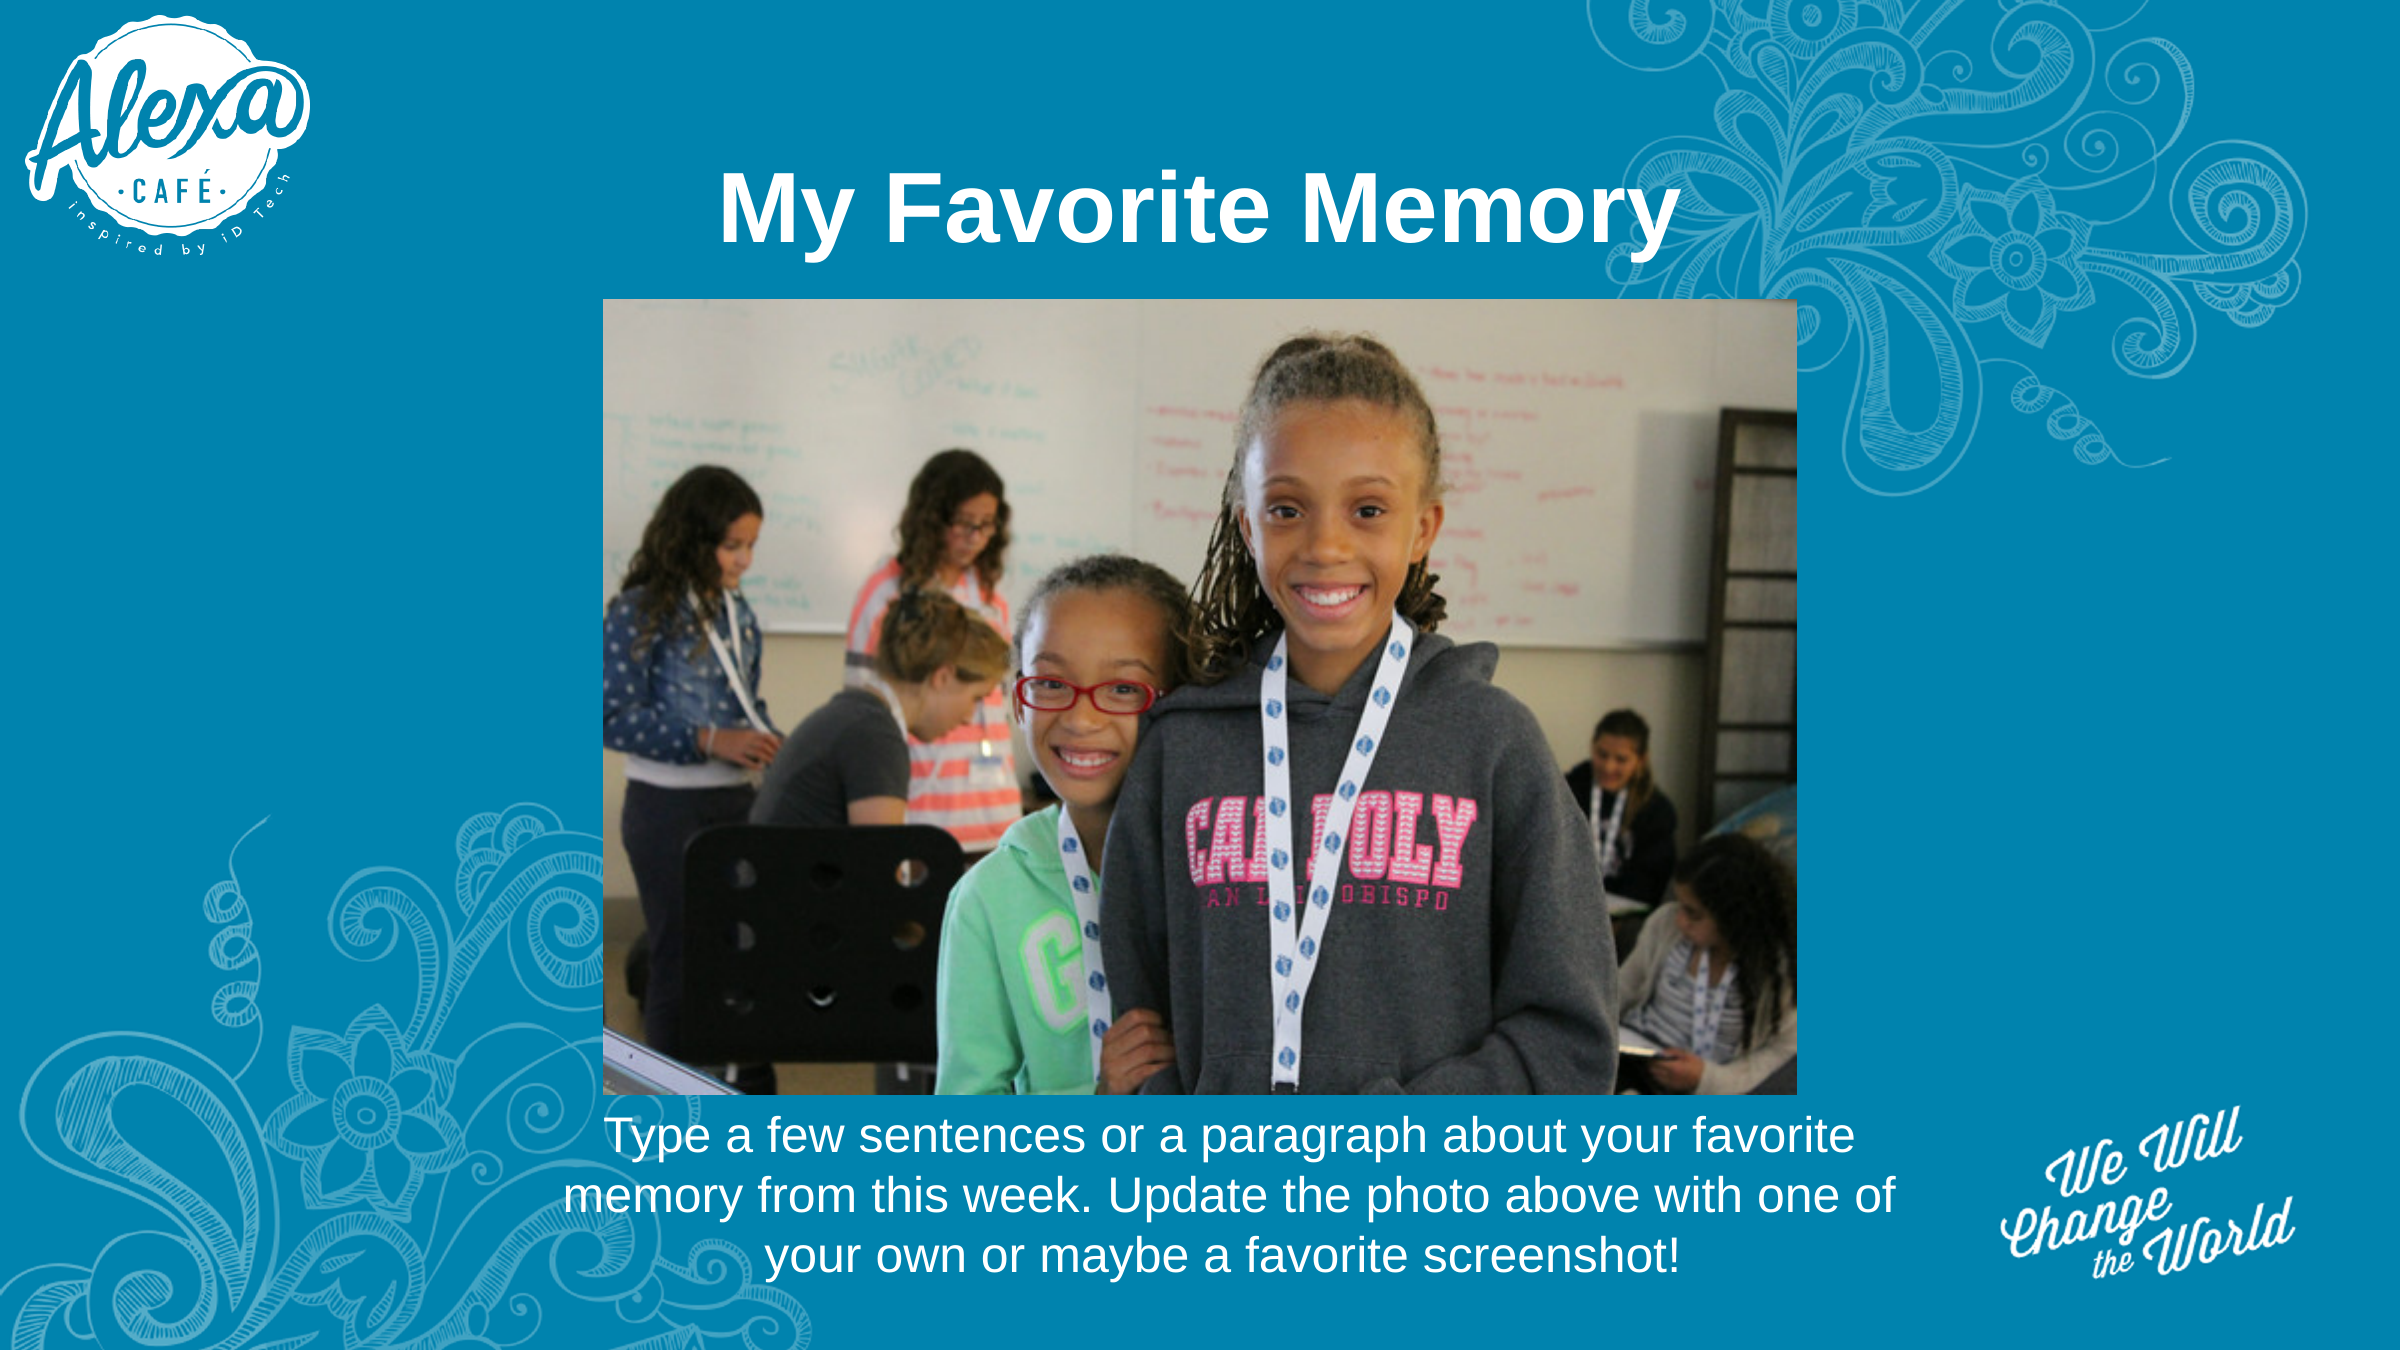

# My Favorite Memory
Type a few sentences or a paragraph about your favorite memory from this week. Update the photo above with one of your own or maybe a favorite screenshot!